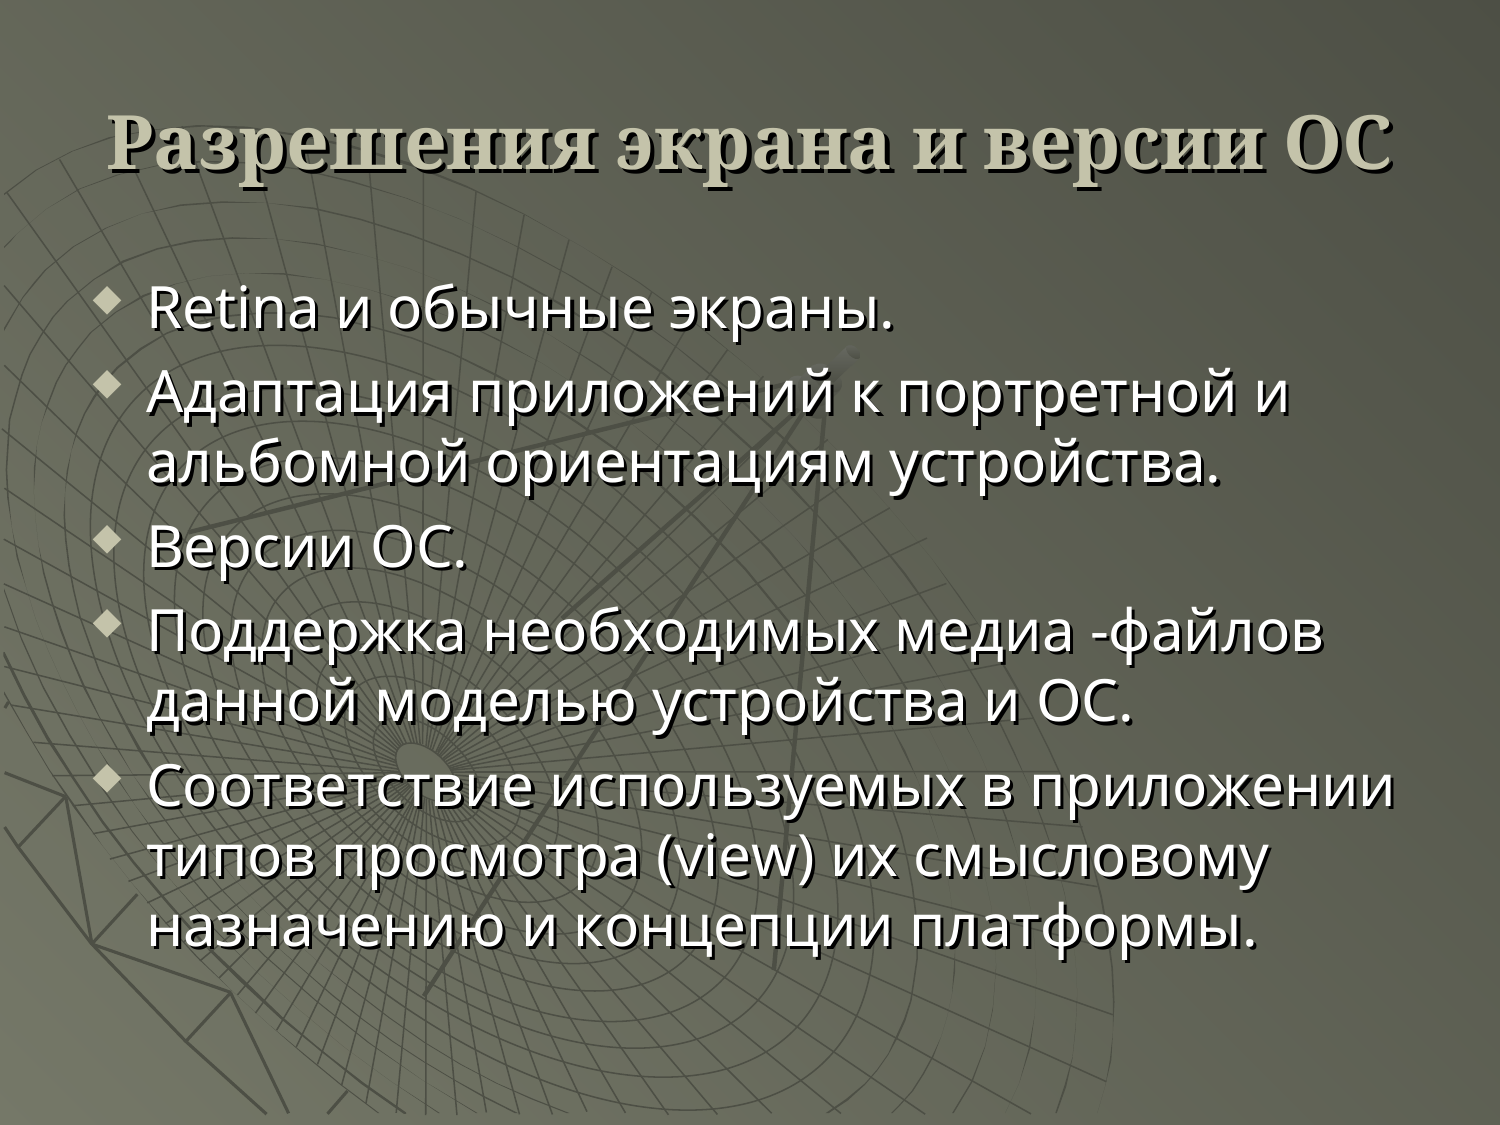

# Разрешения экрана и версии ОС
Retina и обычные экраны.
Адаптация приложений к портретной и альбомной ориентациям устройства.
Версии ОС.
Поддержка необходимых медиа -файлов данной моделью устройства и ОС.
Соответствие используемых в приложении типов просмотра (view) их смысловому назначению и концепции платформы.